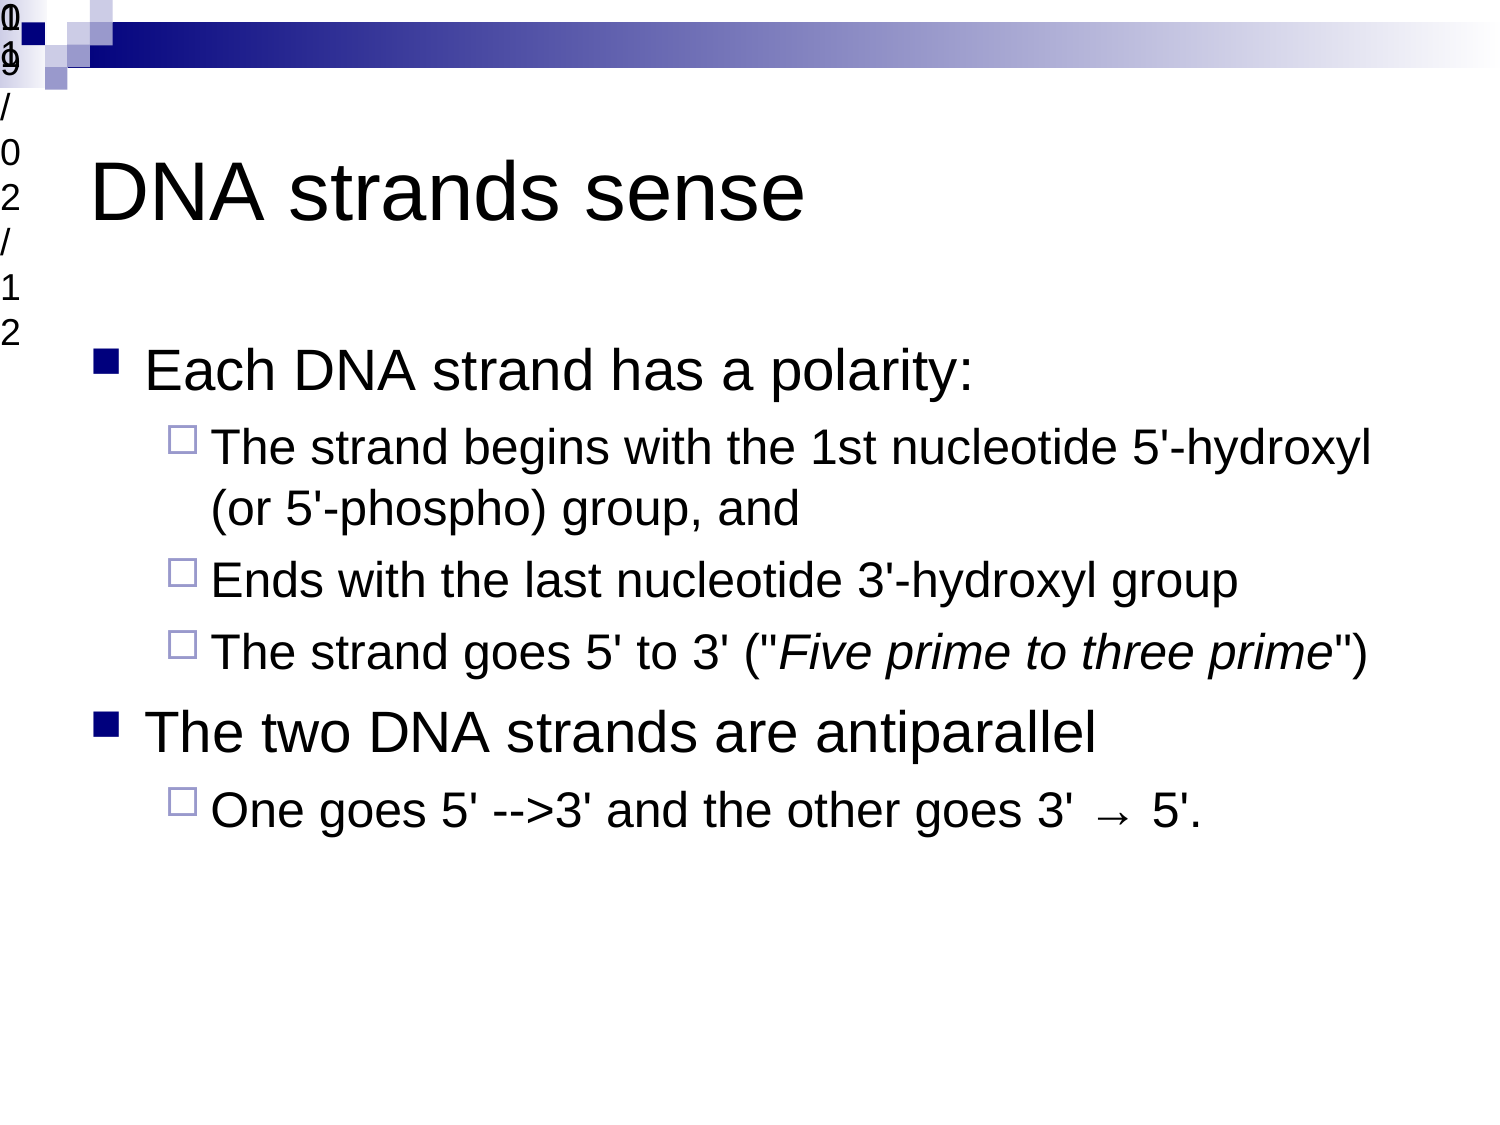

09/02/12
# DNA strands sense
Each DNA strand has a polarity:
The strand begins with the 1st nucleotide 5'-hydroxyl (or 5'-phospho) group, and
Ends with the last nucleotide 3'-hydroxyl group
The strand goes 5' to 3' ("Five prime to three prime")
The two DNA strands are antiparallel
One goes 5' -->3' and the other goes 3' → 5'.